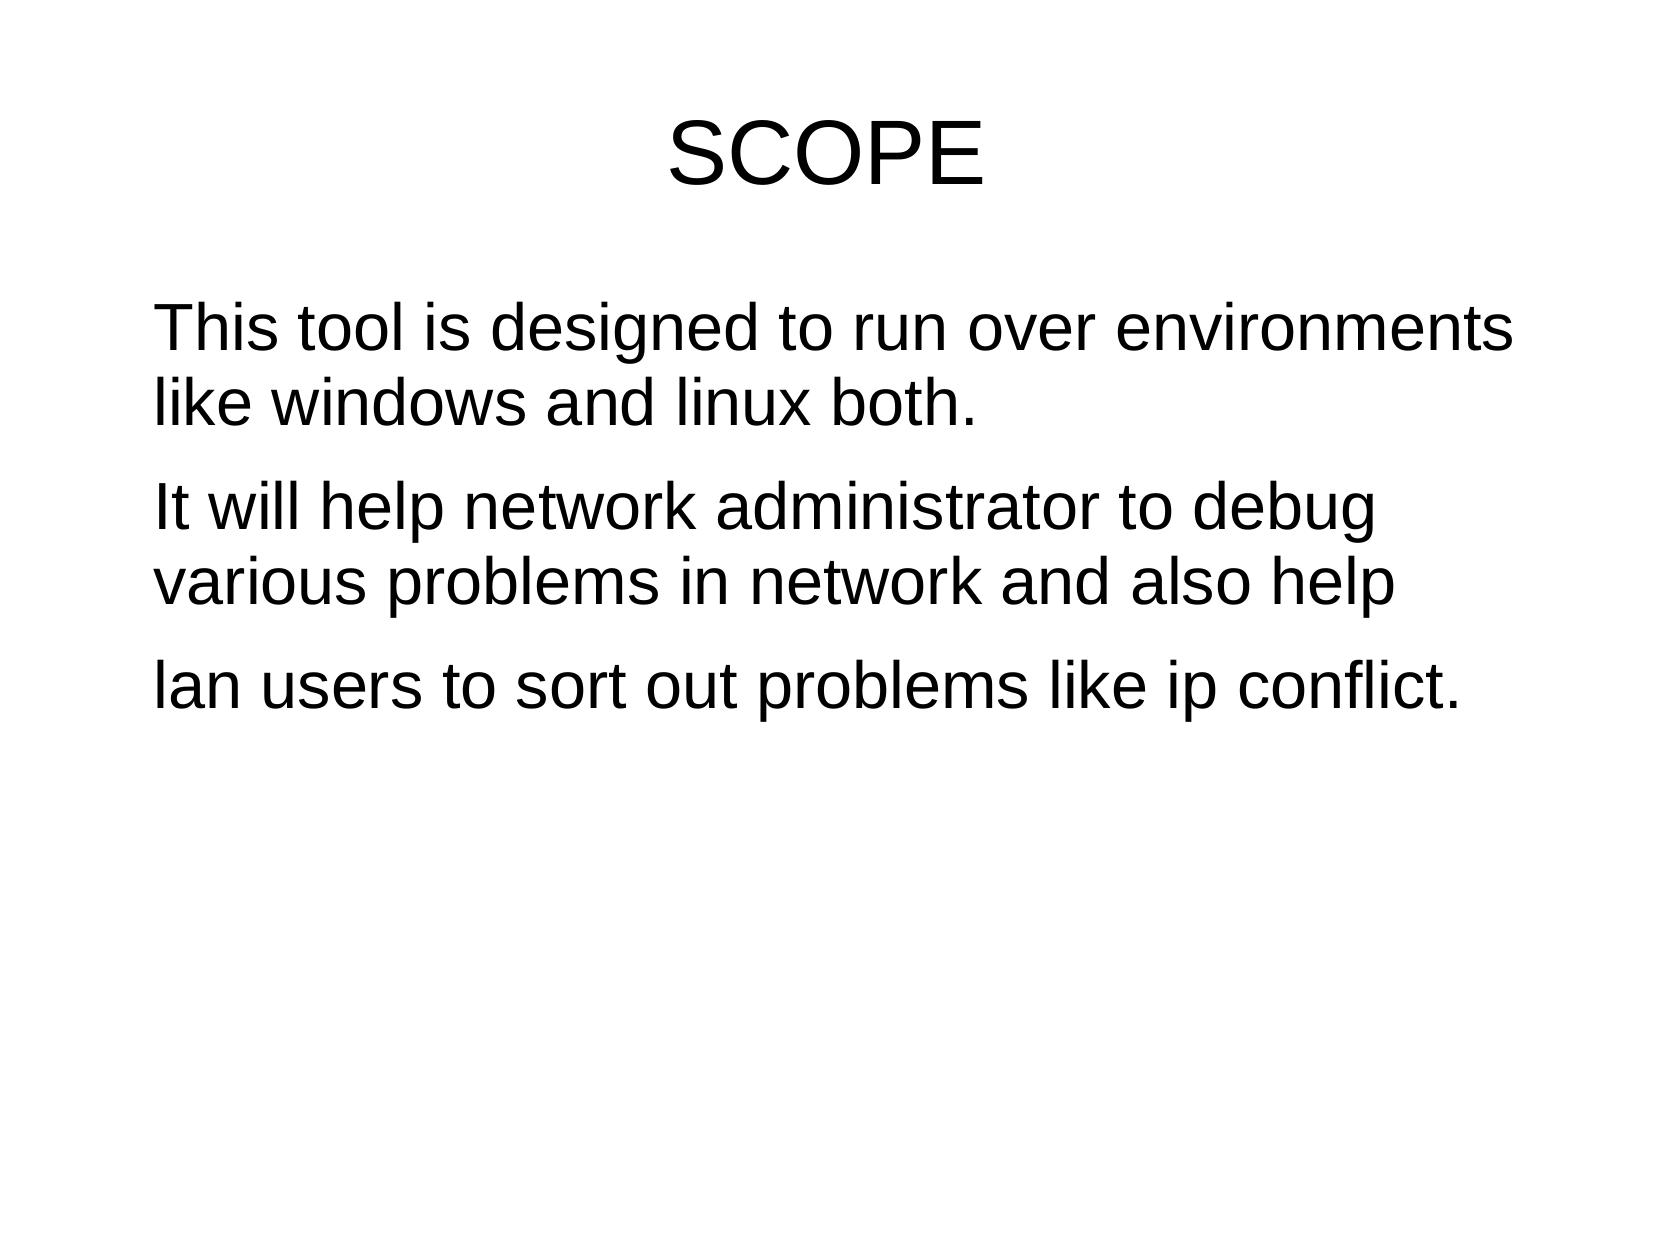

# SCOPE
This tool is designed to run over environments like windows and linux both.
It will help network administrator to debug various problems in network and also help
lan users to sort out problems like ip conflict.